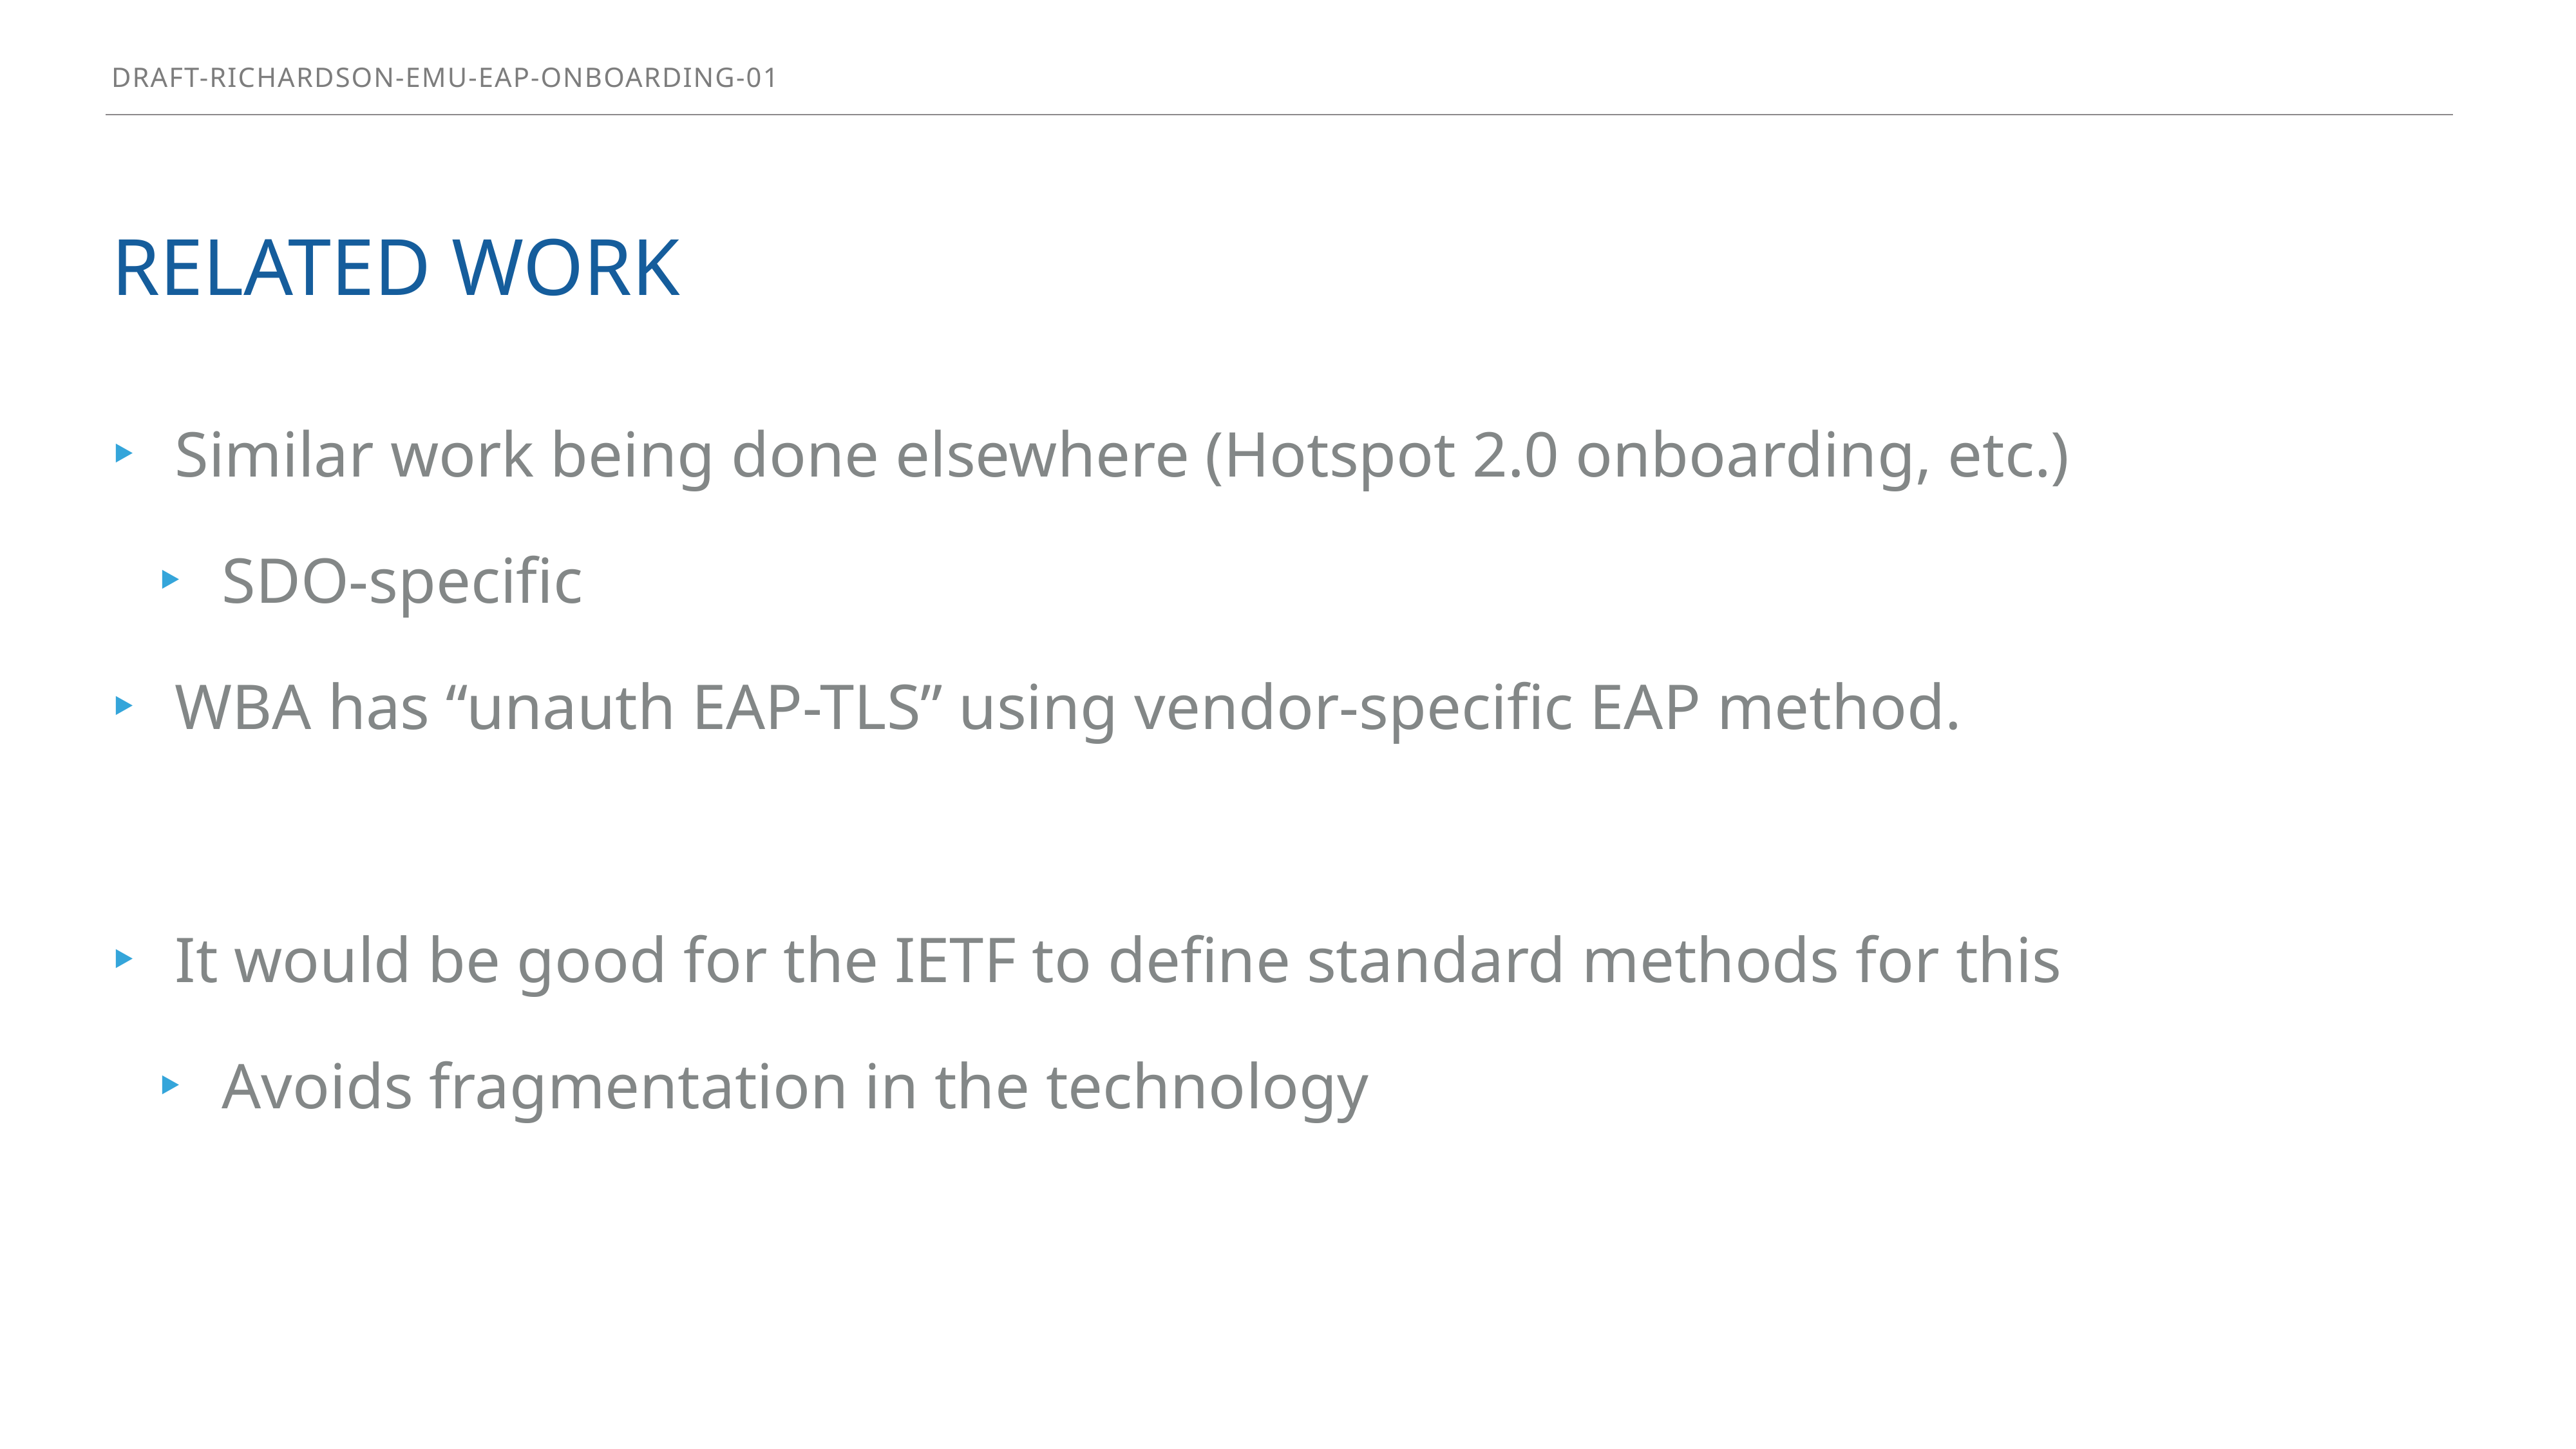

# draft-richardson-emu-eap-onboarding-01
Related work
Similar work being done elsewhere (Hotspot 2.0 onboarding, etc.)
SDO-specific
WBA has “unauth EAP-TLS” using vendor-specific EAP method.
It would be good for the IETF to define standard methods for this
Avoids fragmentation in the technology